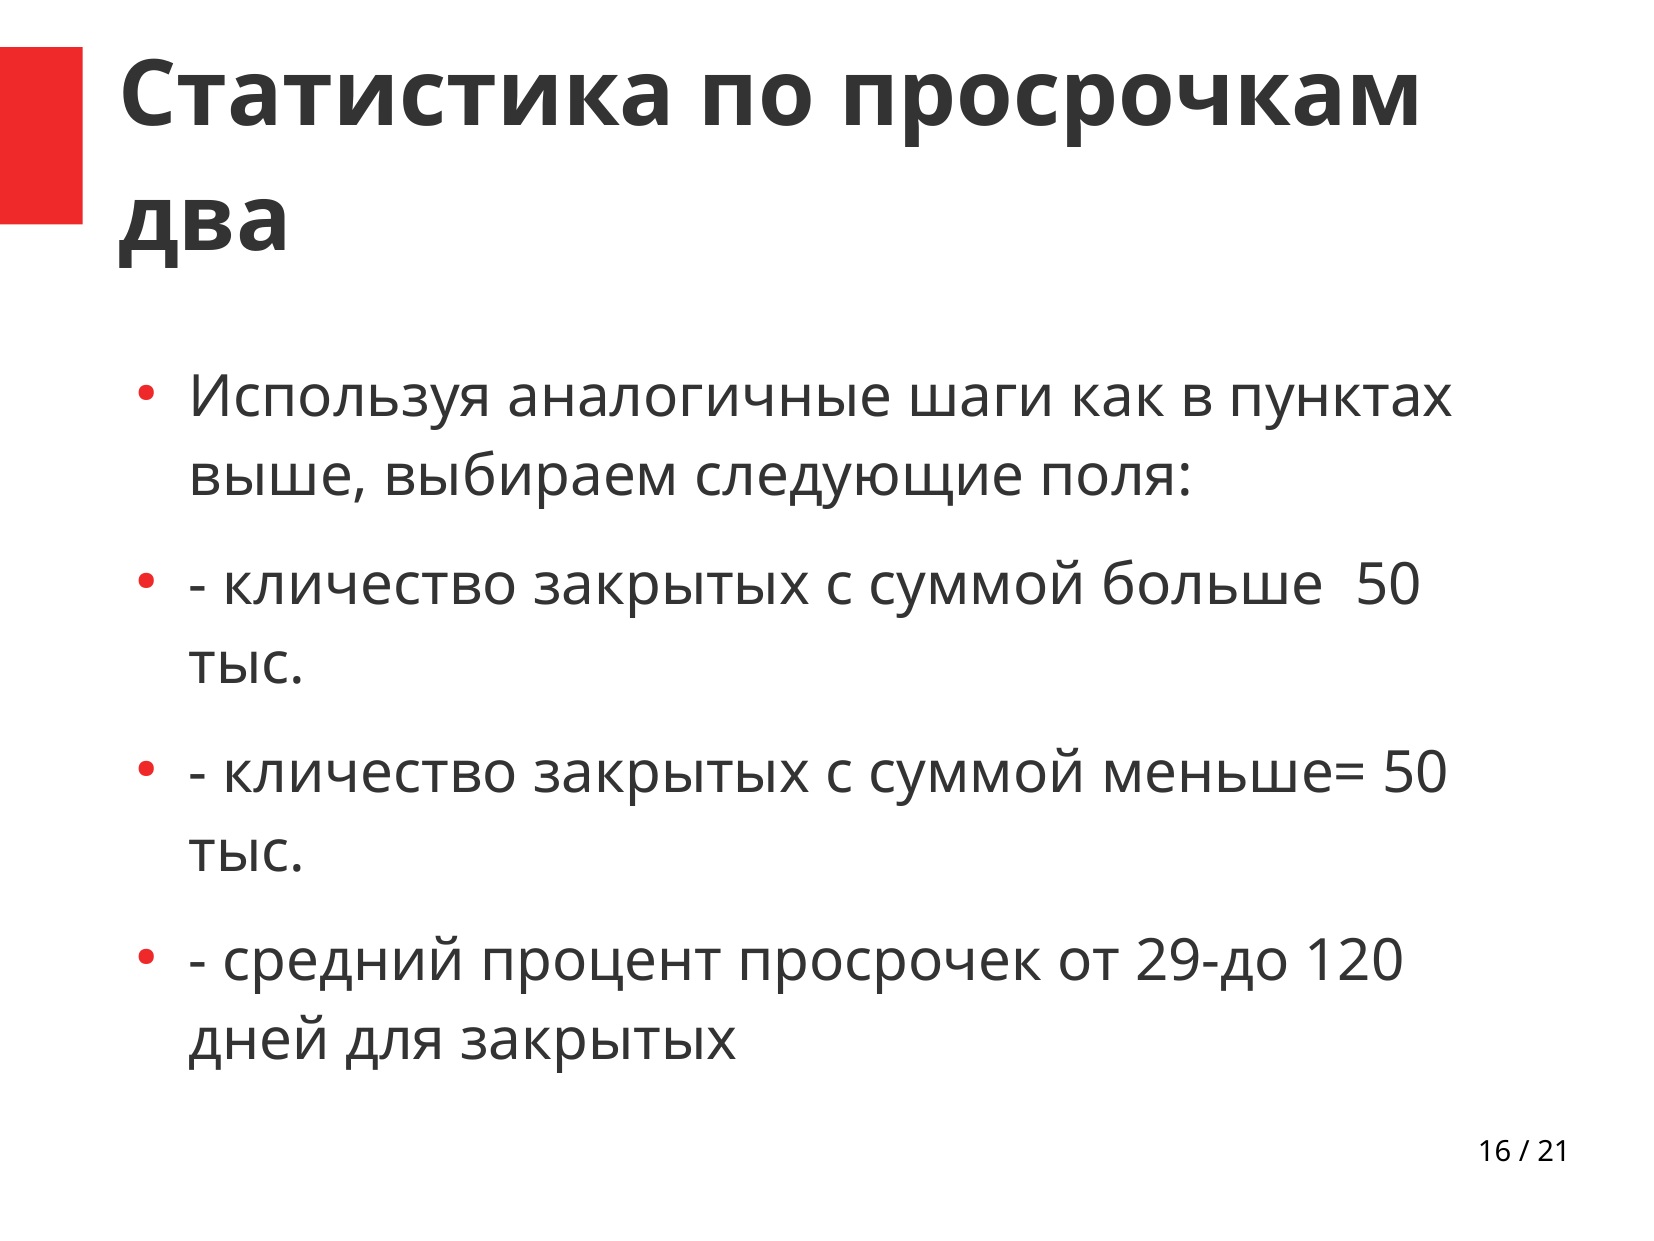

# Статистика по просрочкам два
Используя аналогичные шаги как в пунктах выше, выбираем следующие поля:
- кличество закрытых с суммой больше 50 тыс.
- кличество закрытых с суммой меньше= 50 тыс.
- средний процент просрочек от 29-до 120 дней для закрытых
16